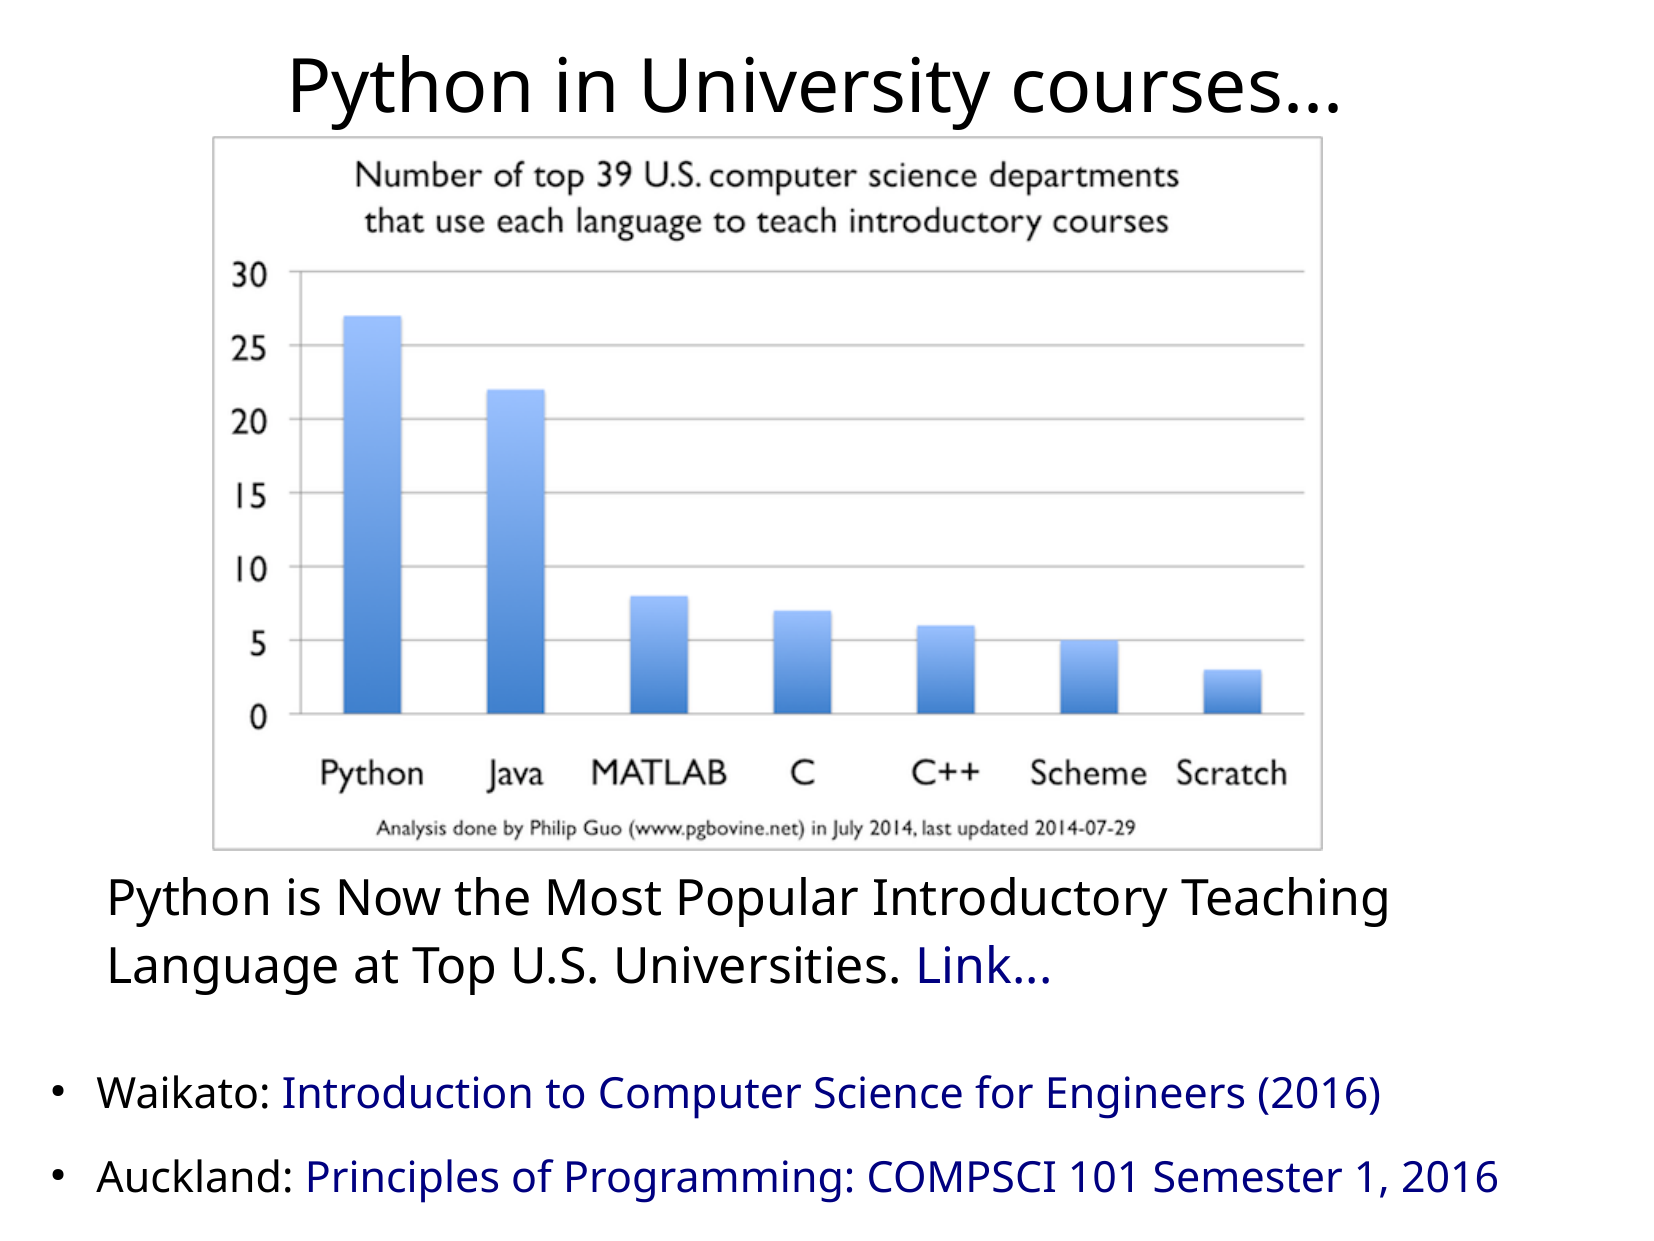

# Python in University courses...
Python is Now the Most Popular Introductory Teaching Language at Top U.S. Universities. Link...
Waikato: Introduction to Computer Science for Engineers (2016)
Auckland: Principles of Programming: COMPSCI 101 Semester 1, 2016